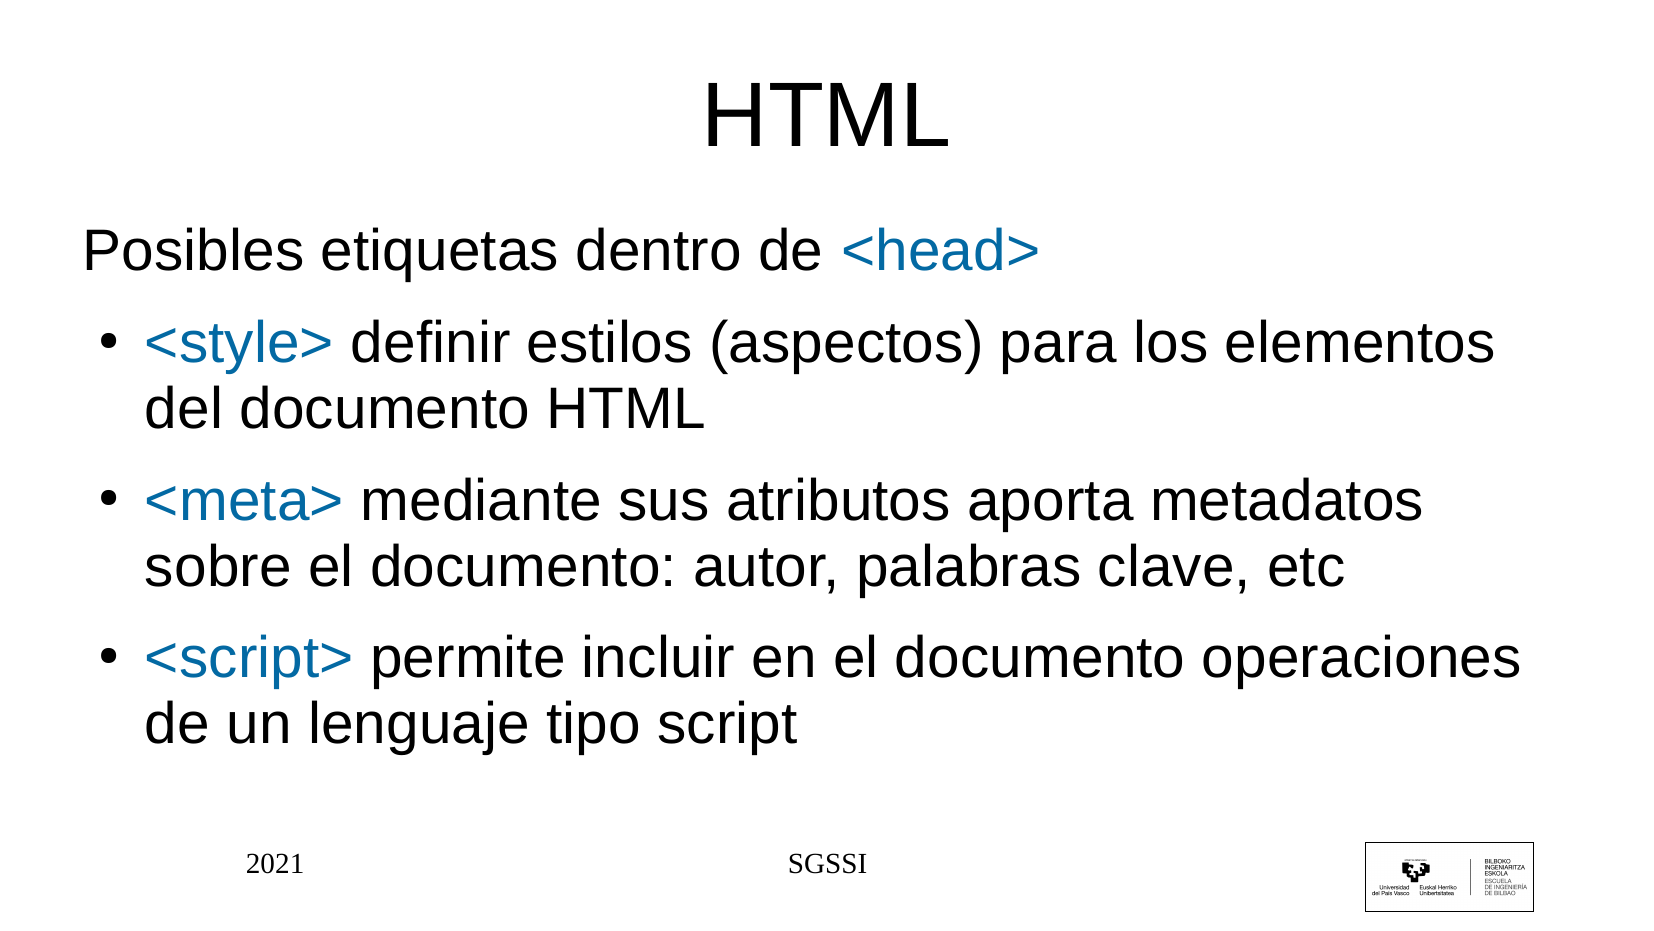

# HTML
Posibles etiquetas dentro de <head>
<style> definir estilos (aspectos) para los elementos del documento HTML
<meta> mediante sus atributos aporta metadatos sobre el documento: autor, palabras clave, etc
<script> permite incluir en el documento operaciones de un lenguaje tipo script